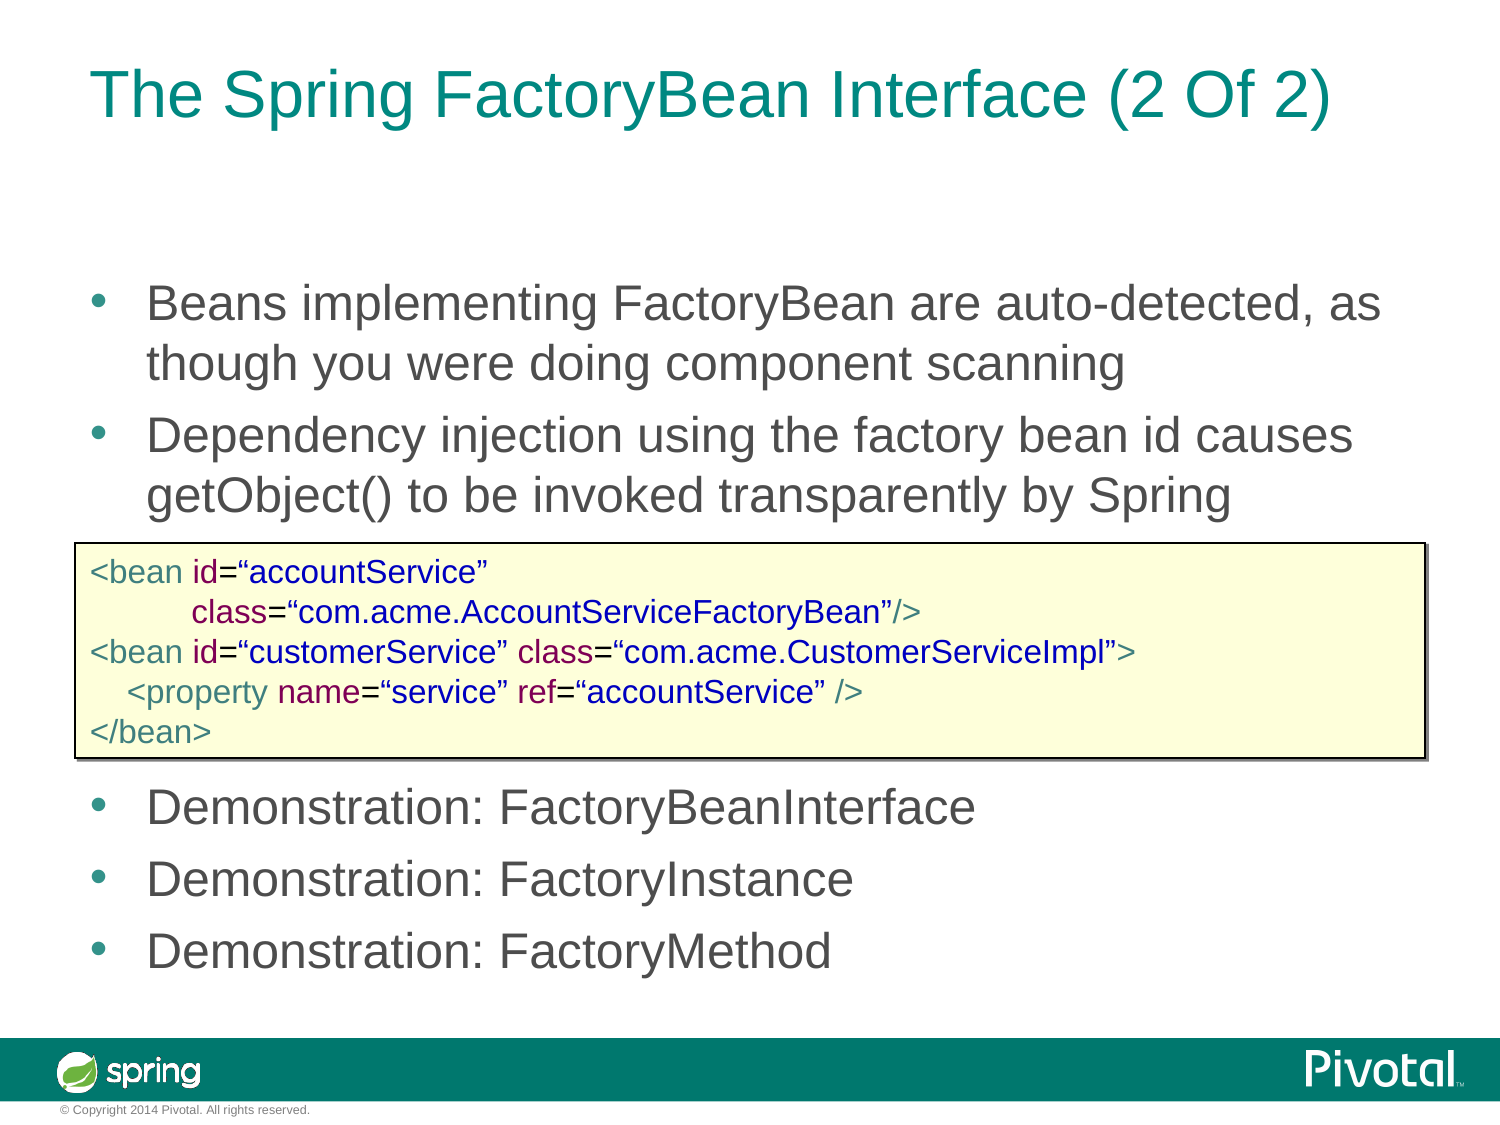

# The Spring FactoryBean Interface (2 Of 2)
Beans implementing FactoryBean are auto-detected, as though you were doing component scanning
Dependency injection using the factory bean id causes getObject() to be invoked transparently by Spring
Demonstration: FactoryBeanInterface
Demonstration: FactoryInstance
Demonstration: FactoryMethod
<bean id=“accountService”
 class=“com.acme.AccountServiceFactoryBean”/>
<bean id=“customerService” class=“com.acme.CustomerServiceImpl”>
 <property name=“service” ref=“accountService” />
</bean>